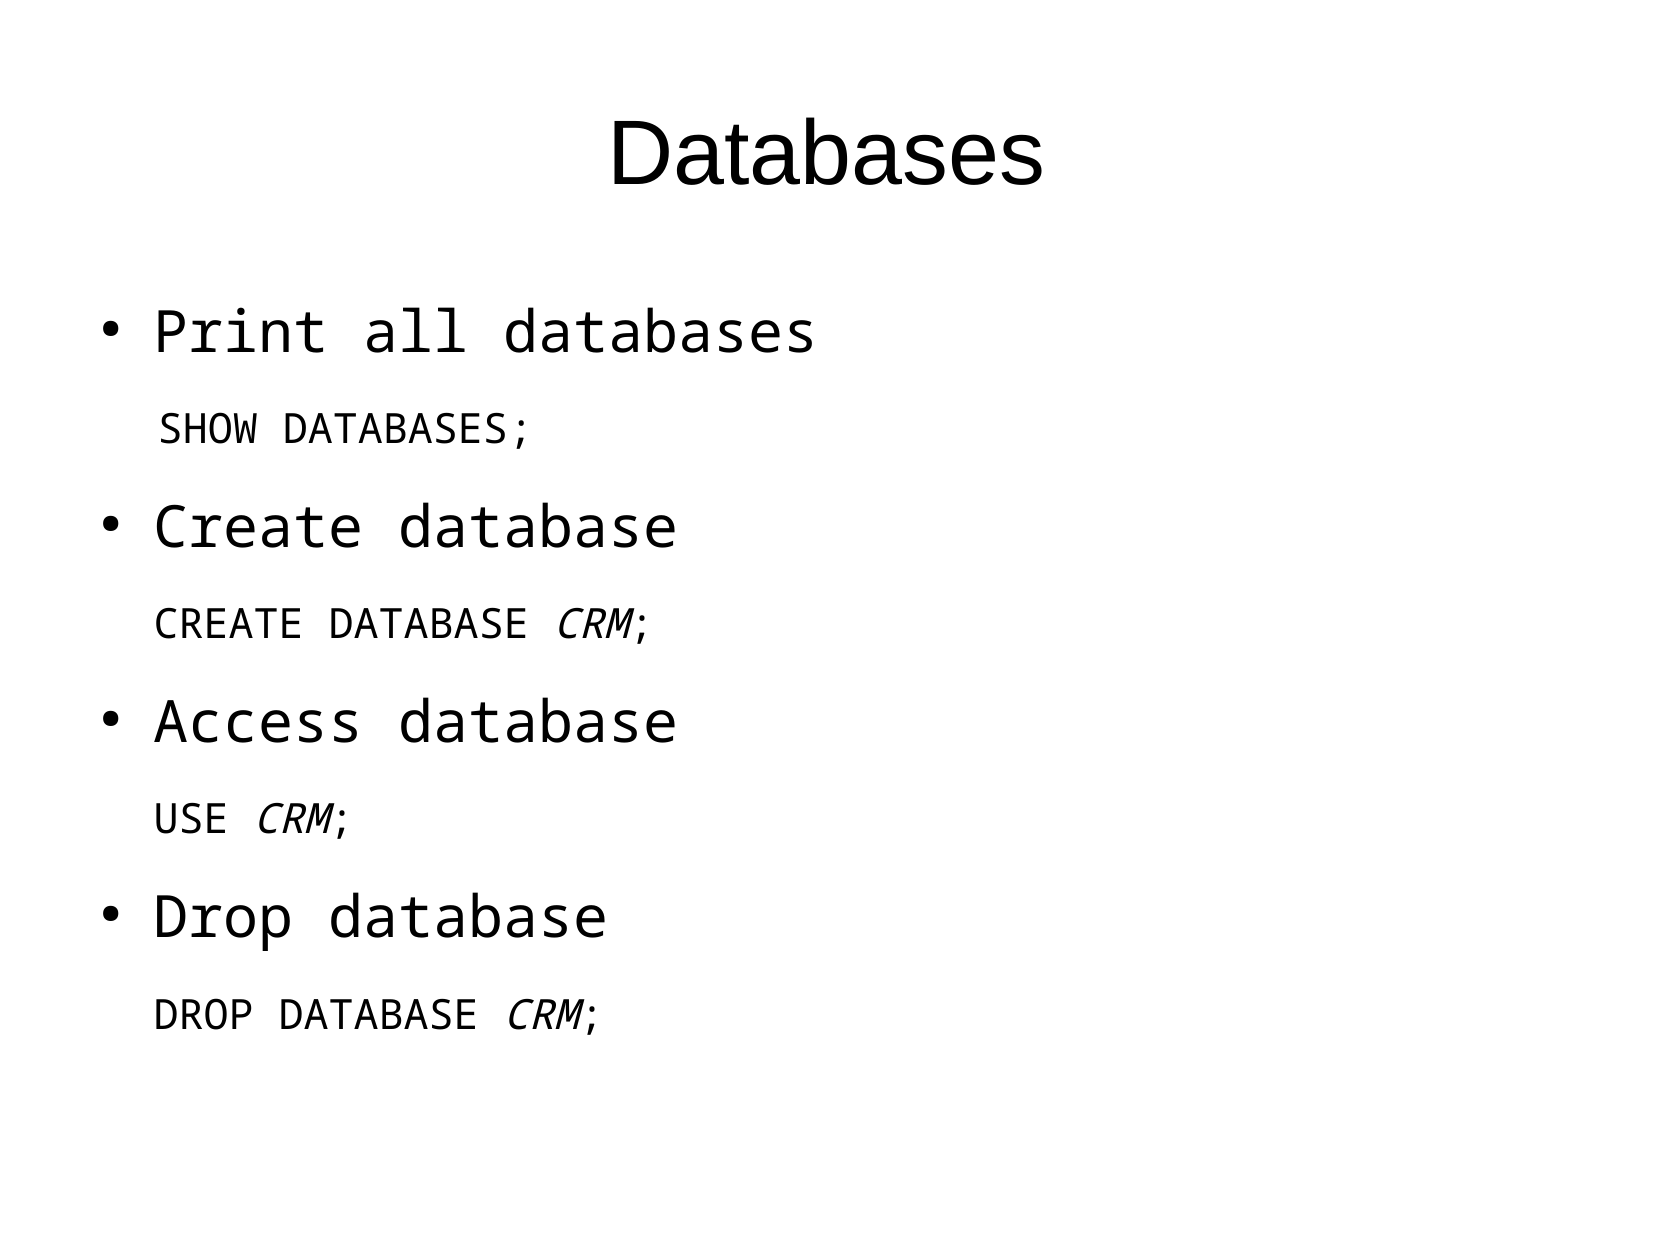

# Databases
Print all databases
 SHOW DATABASES;
Create database
CREATE DATABASE CRM;
Access database
USE CRM;
Drop database
DROP DATABASE CRM;